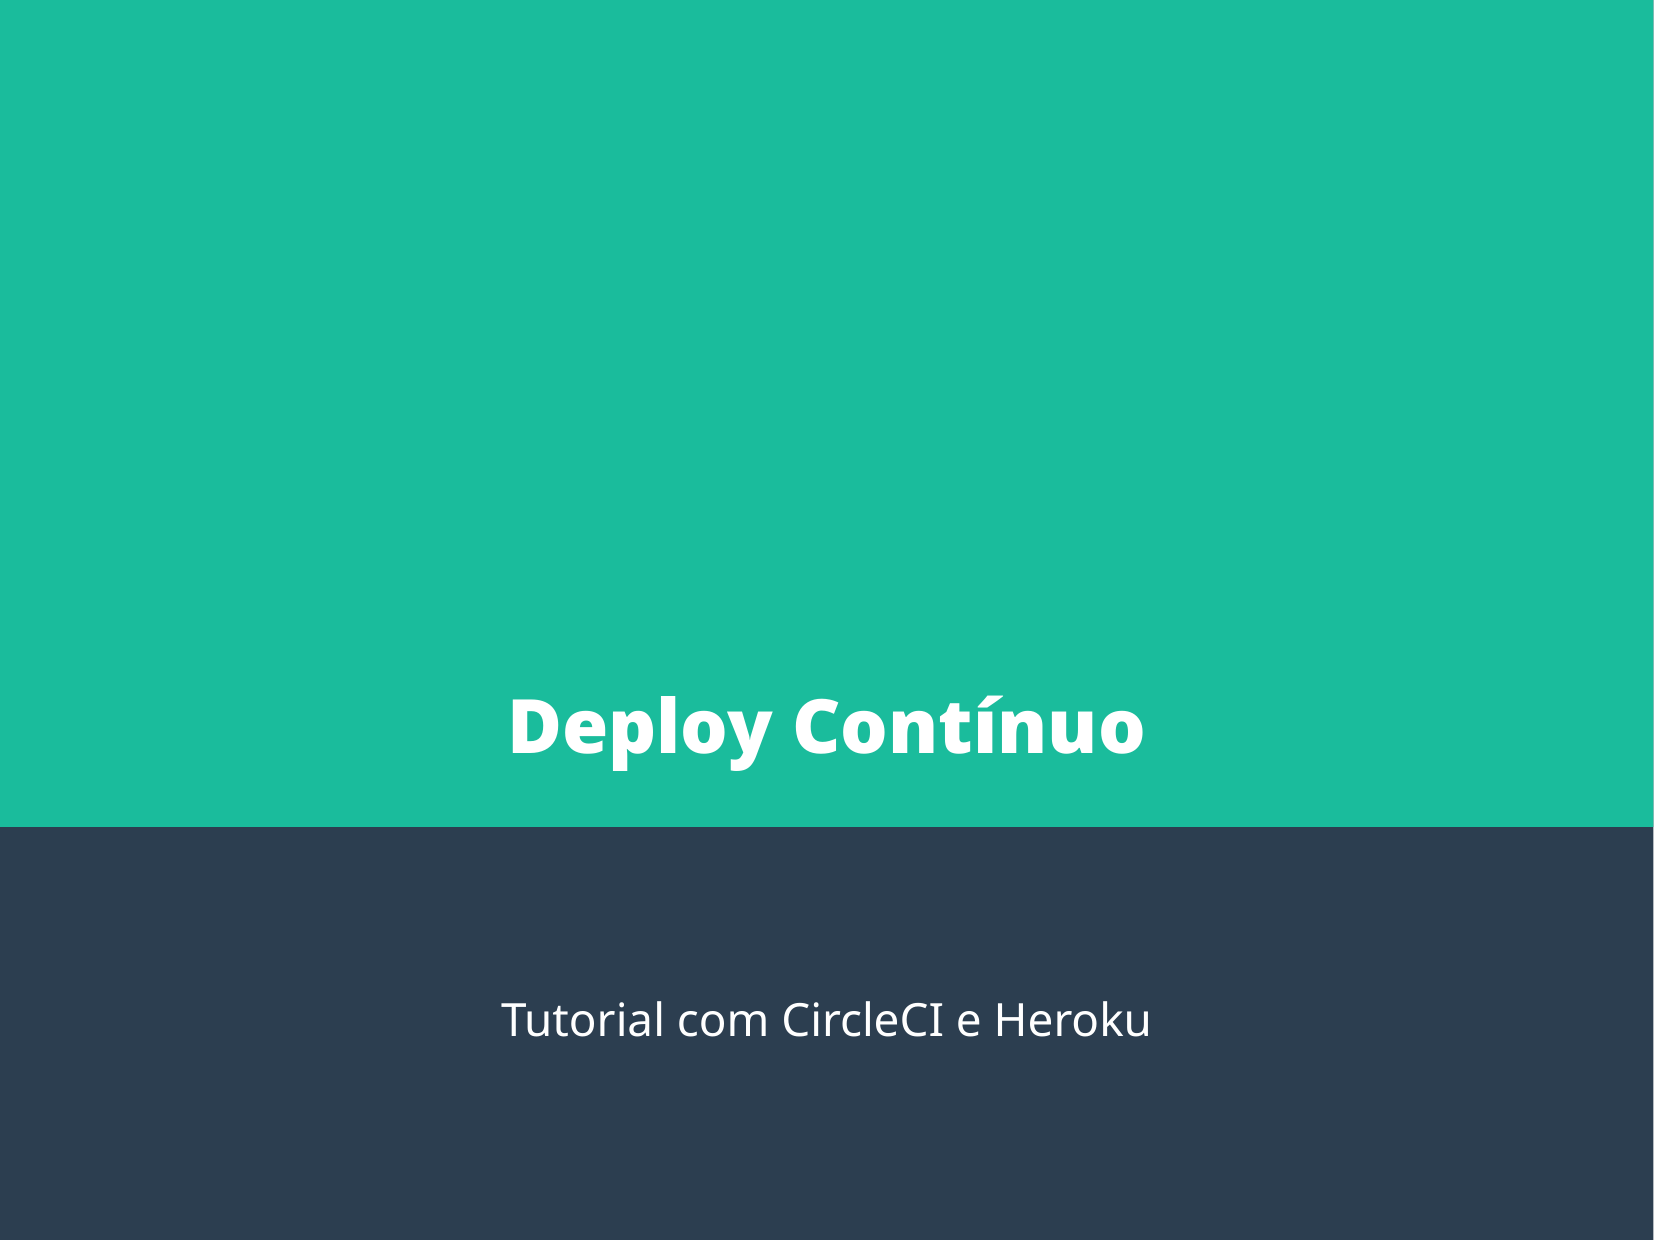

# Deploy Contínuo
Tutorial com CircleCI e Heroku